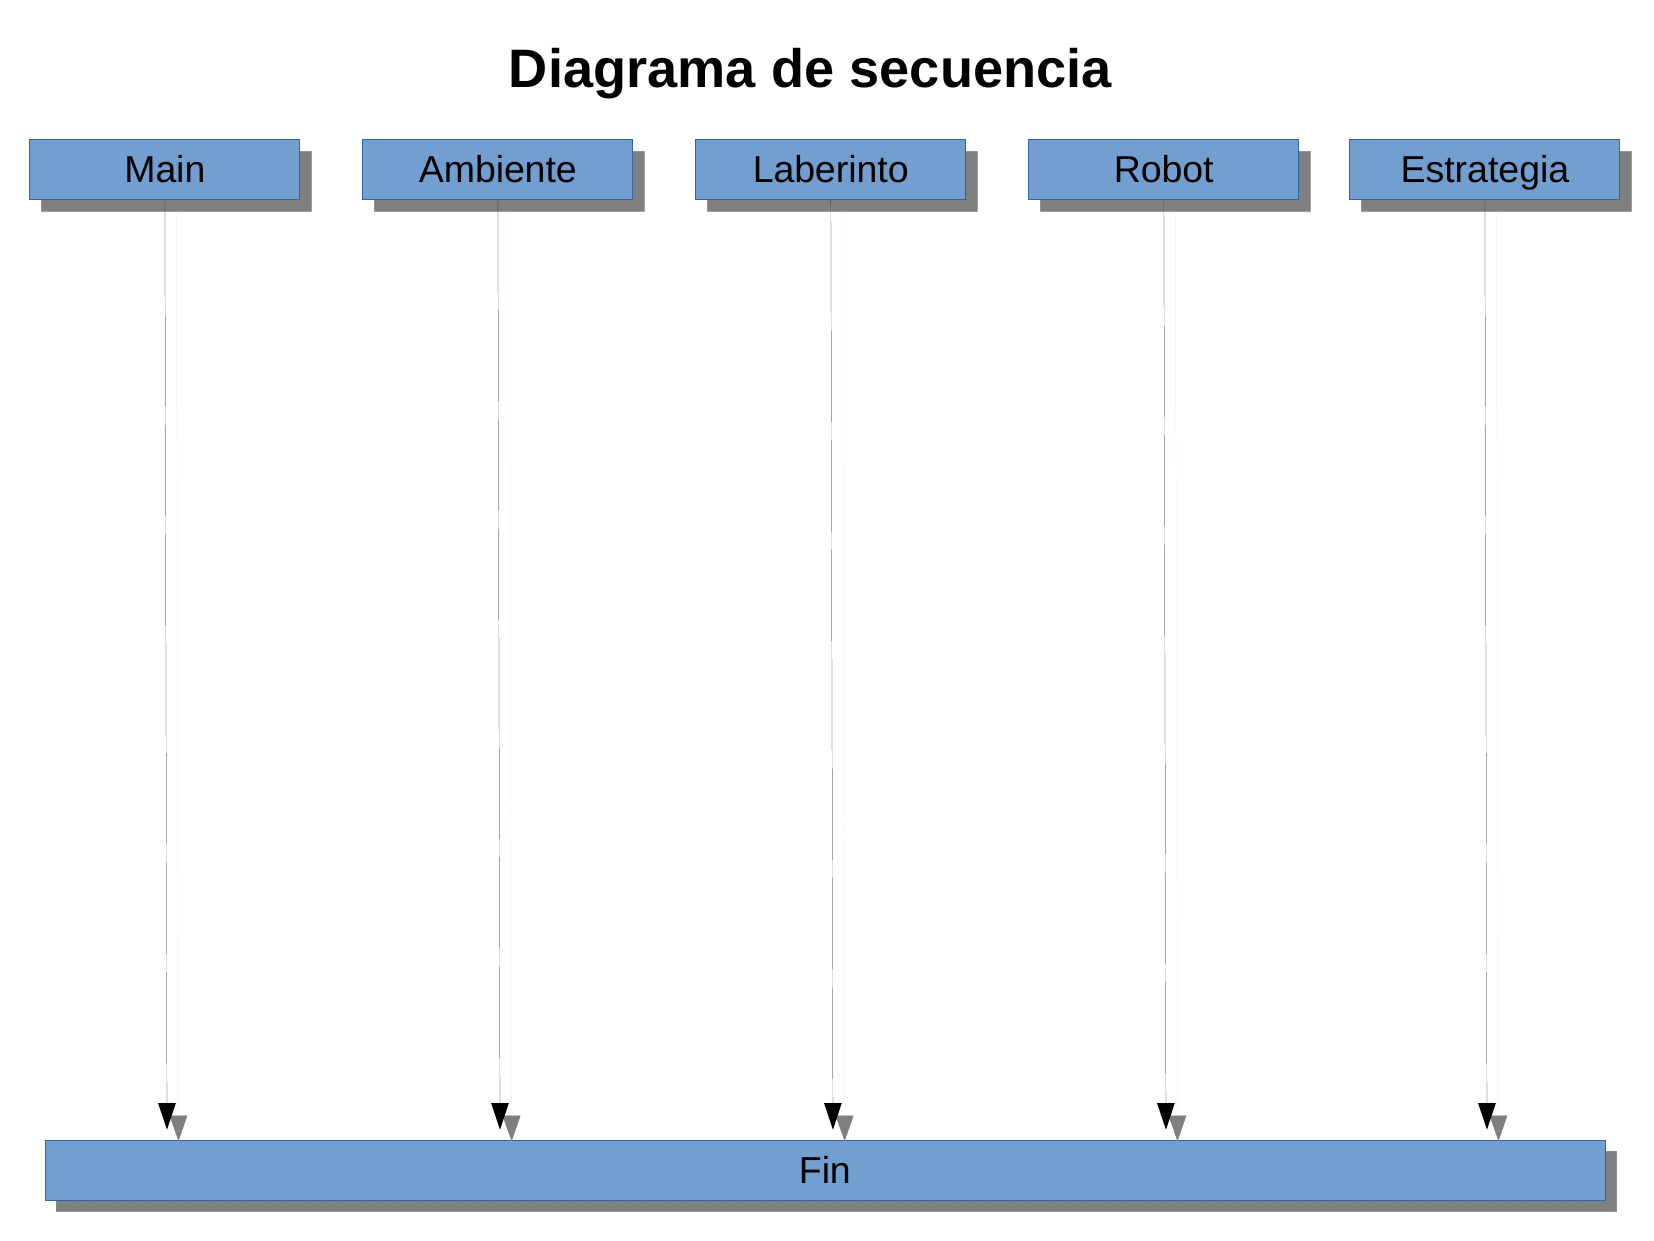

Diagrama de secuencia
Main
Ambiente
Laberinto
Robot
Estrategia
Fin